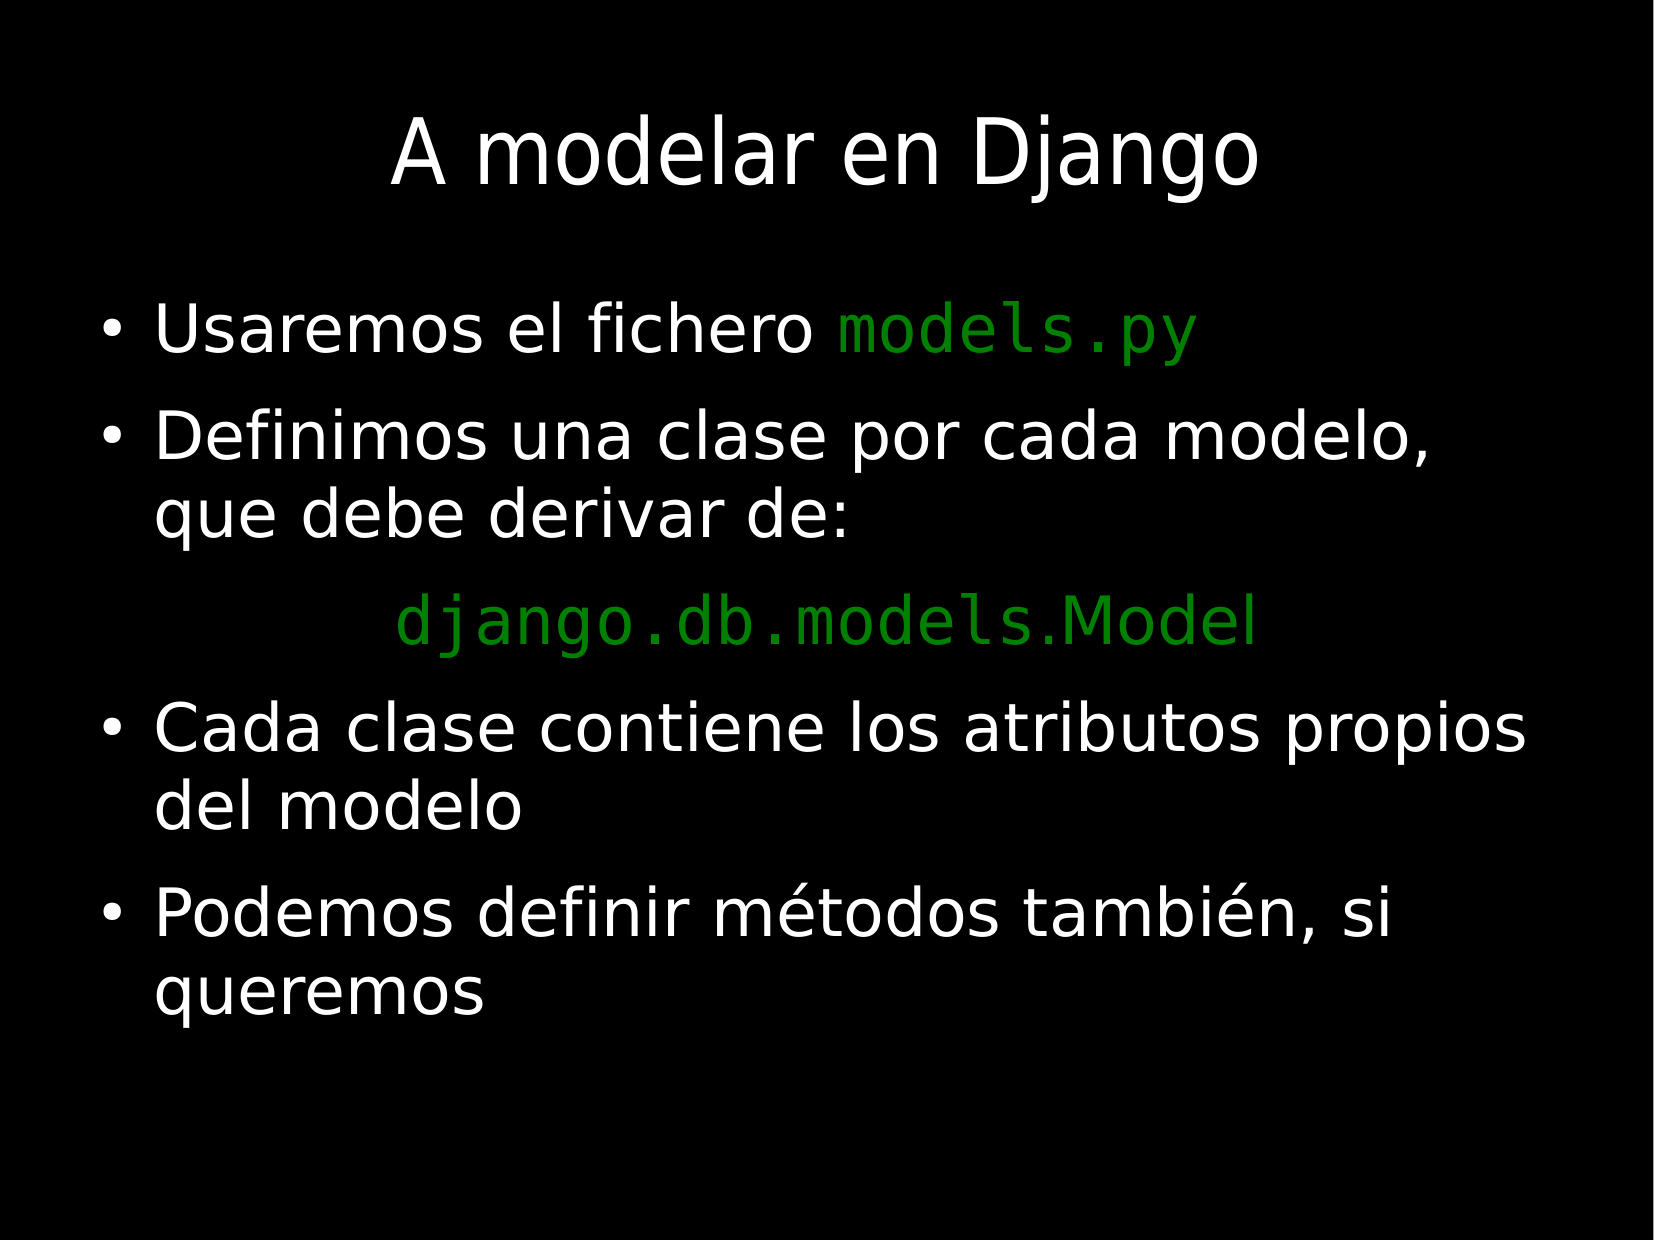

# A modelar en Django
Usaremos el fichero models.py
Definimos una clase por cada modelo, que debe derivar de:
django.db.models.Model
Cada clase contiene los atributos propios del modelo
Podemos definir métodos también, si queremos